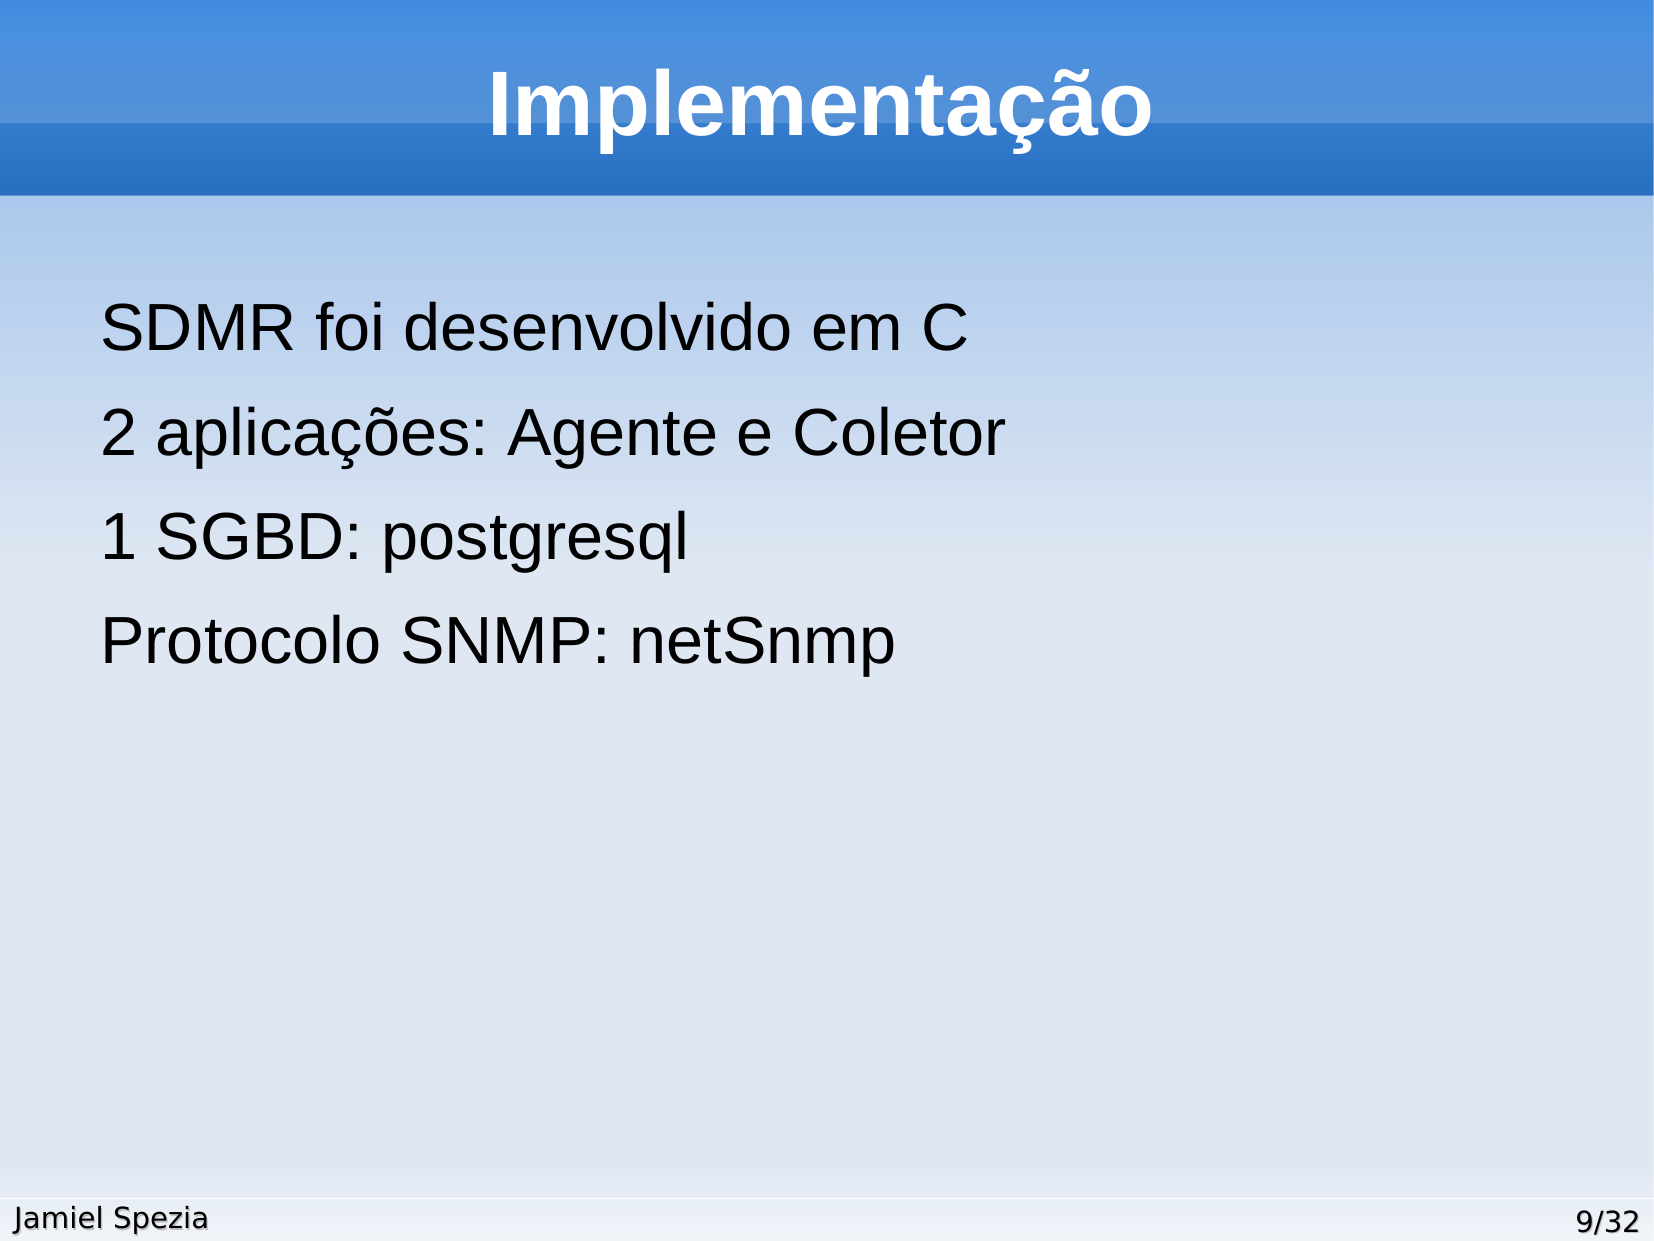

Implementação
# SDMR foi desenvolvido em C
2 aplicações: Agente e Coletor
1 SGBD: postgresql
Protocolo SNMP: netSnmp